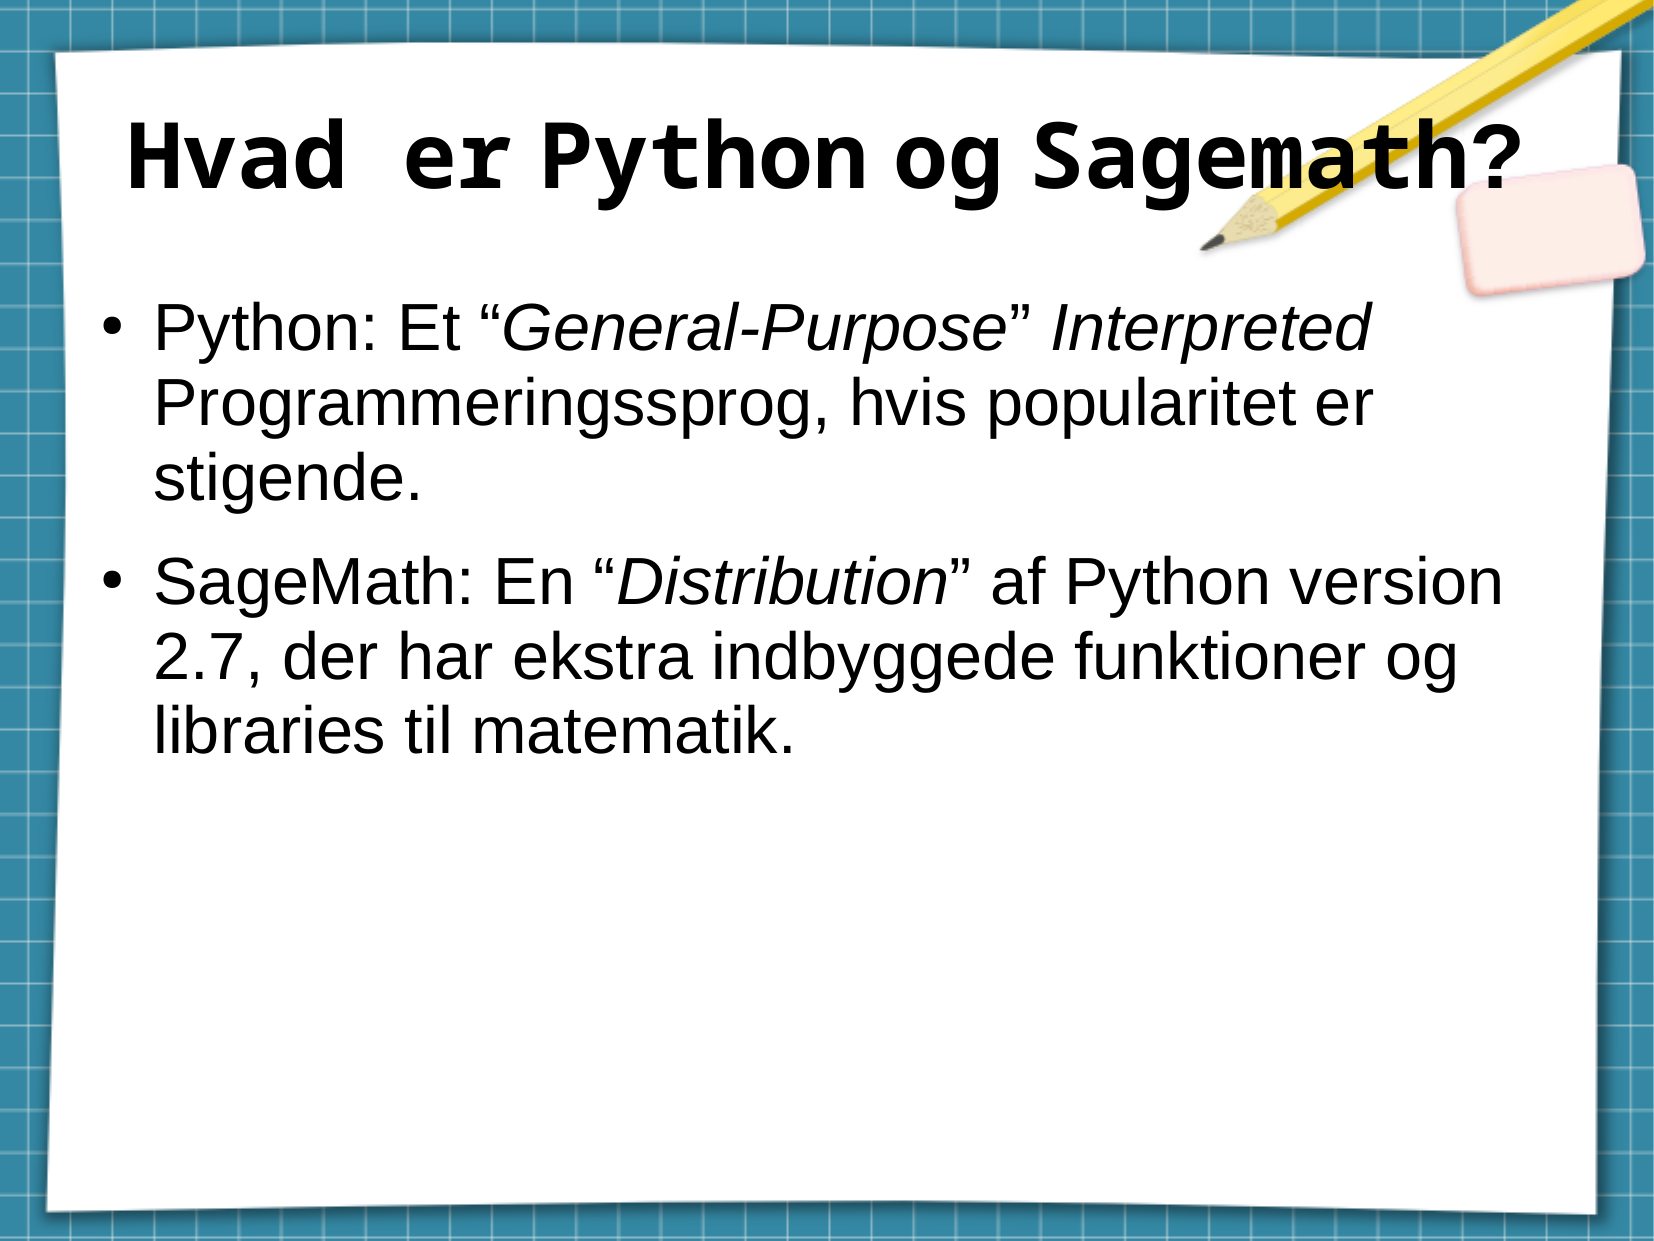

# Hvad er Python og Sagemath?
Python: Et “General-Purpose” Interpreted Programmeringssprog, hvis popularitet er stigende.
SageMath: En “Distribution” af Python version 2.7, der har ekstra indbyggede funktioner og libraries til matematik.